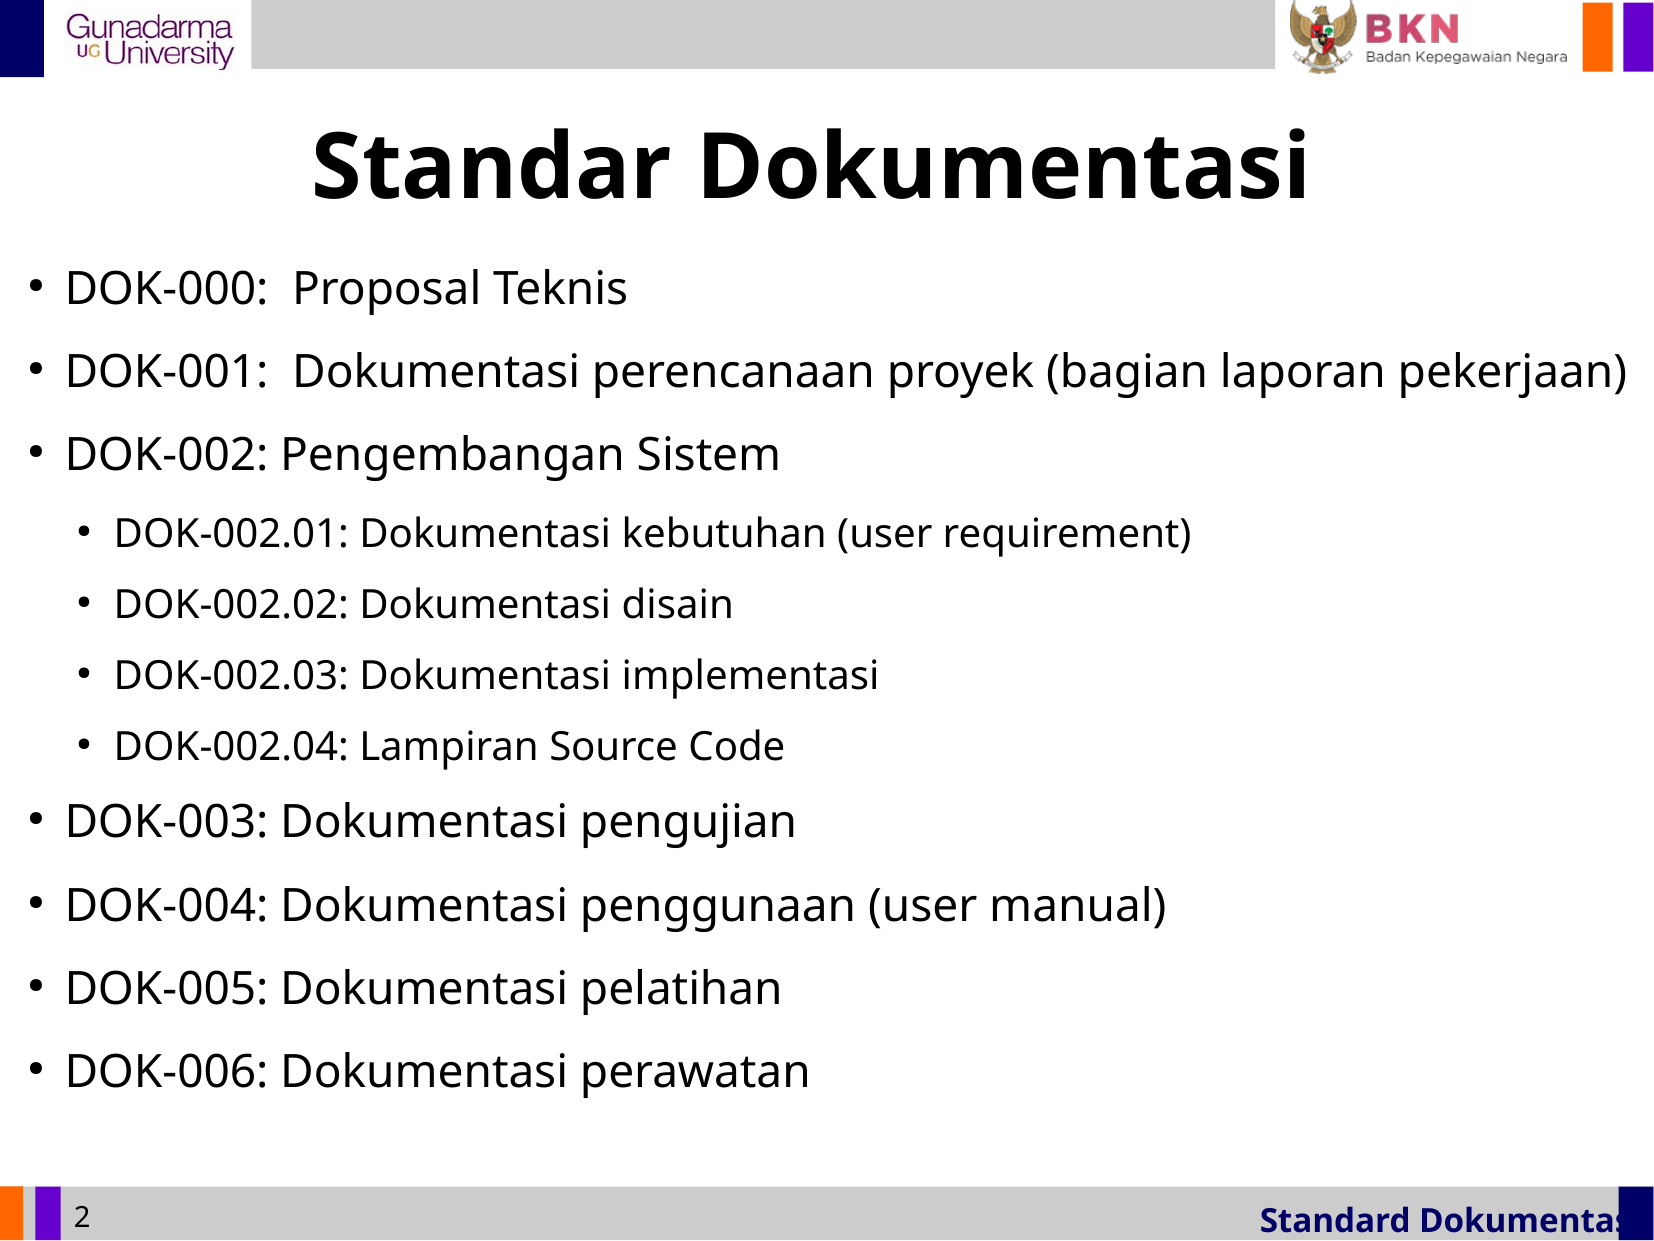

# Standar Dokumentasi
DOK-000: Proposal Teknis
DOK-001: Dokumentasi perencanaan proyek (bagian laporan pekerjaan)
DOK-002: Pengembangan Sistem
DOK-002.01: Dokumentasi kebutuhan (user requirement)
DOK-002.02: Dokumentasi disain
DOK-002.03: Dokumentasi implementasi
DOK-002.04: Lampiran Source Code
DOK-003: Dokumentasi pengujian
DOK-004: Dokumentasi penggunaan (user manual)
DOK-005: Dokumentasi pelatihan
DOK-006: Dokumentasi perawatan